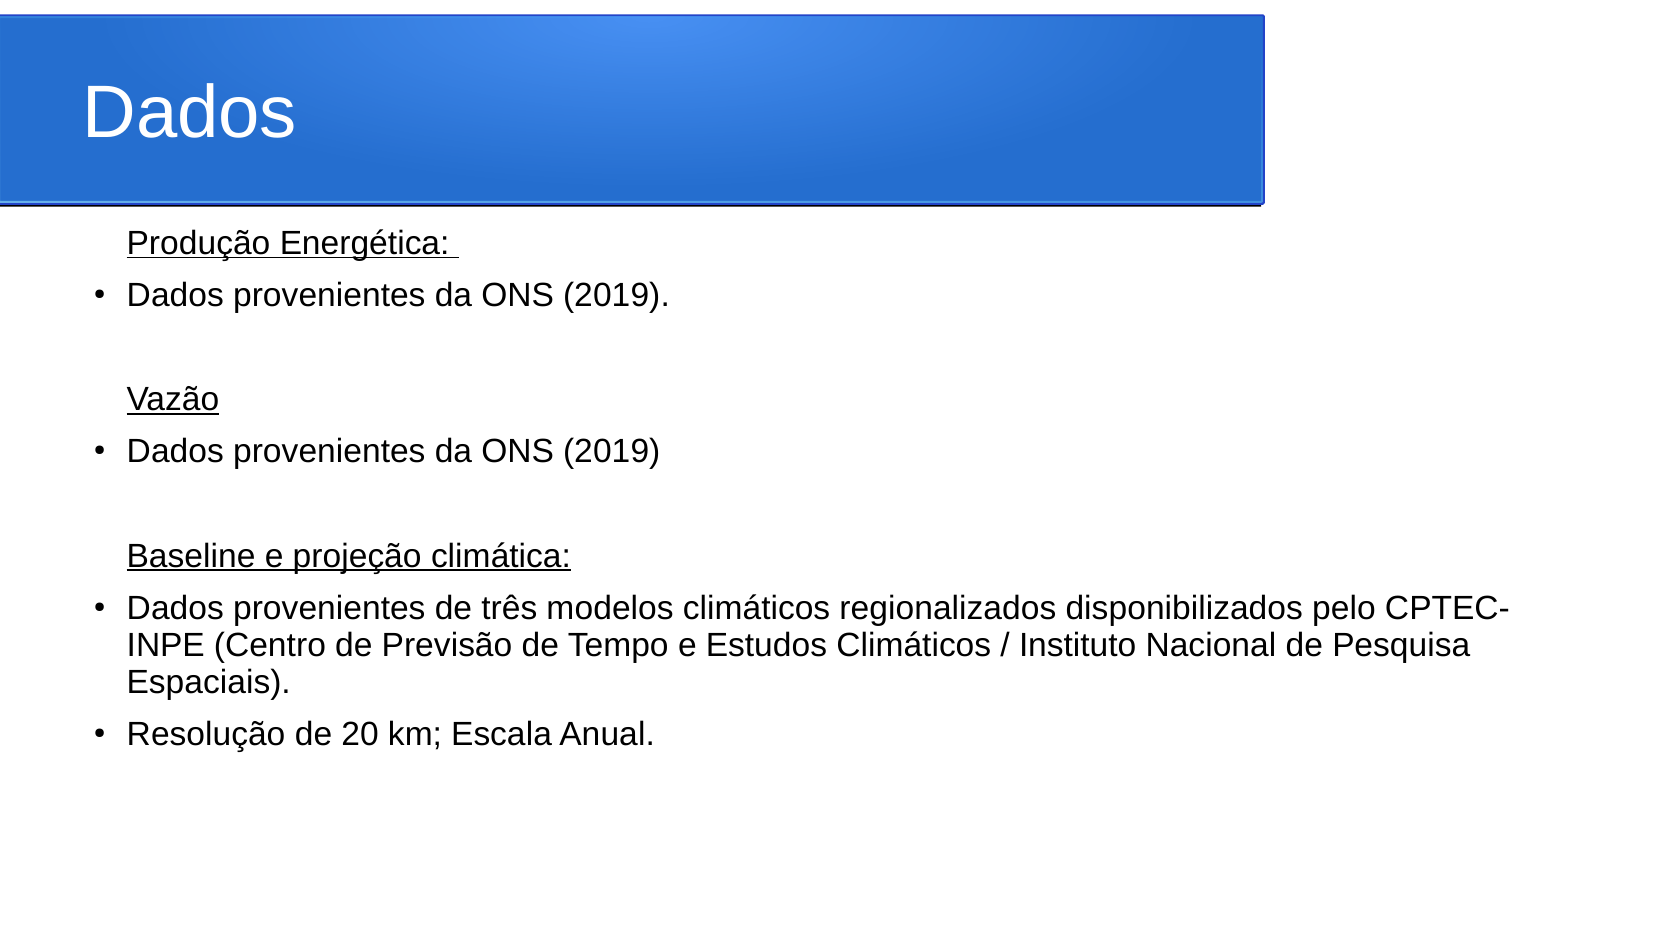

# Dados
Produção Energética:
Dados provenientes da ONS (2019).
Vazão
Dados provenientes da ONS (2019)
Baseline e projeção climática:
Dados provenientes de três modelos climáticos regionalizados disponibilizados pelo CPTEC-INPE (Centro de Previsão de Tempo e Estudos Climáticos / Instituto Nacional de Pesquisa Espaciais).
Resolução de 20 km; Escala Anual.